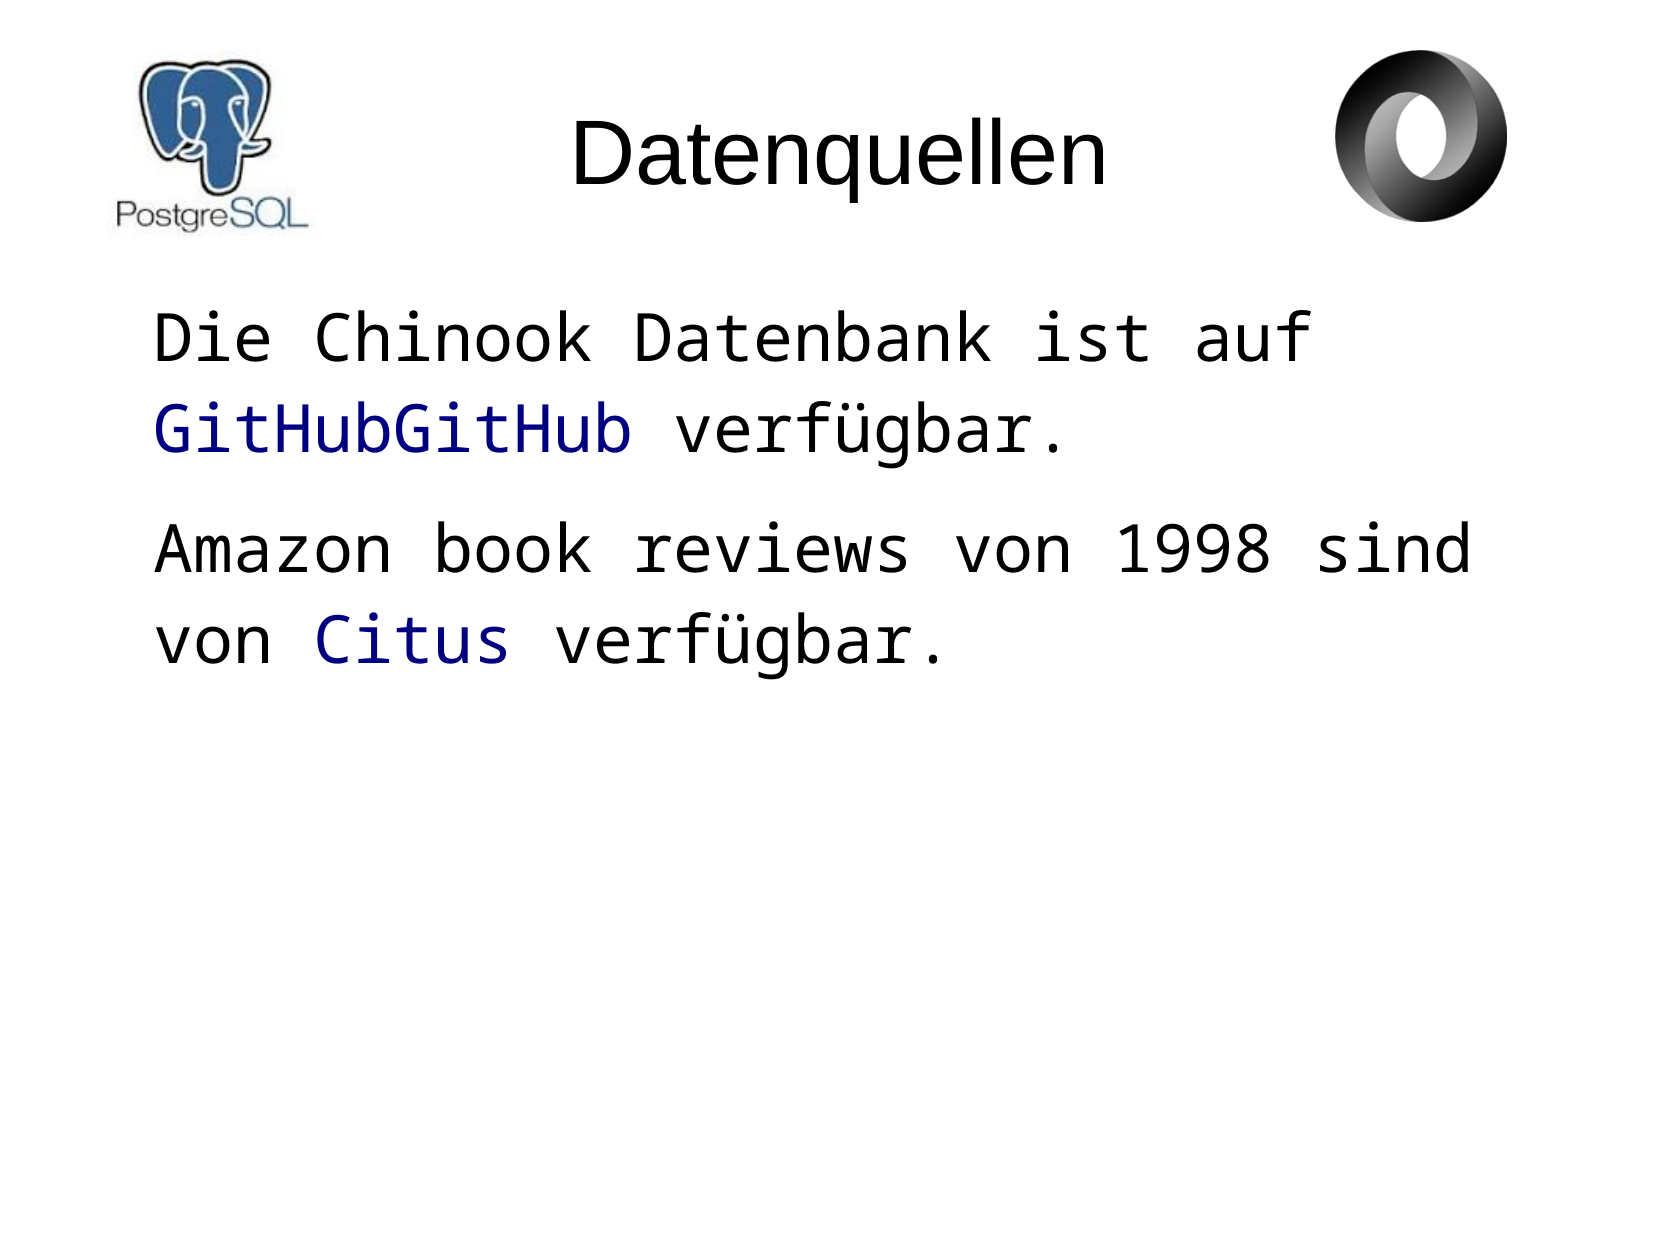

# Datenquellen
Die Chinook Datenbank ist auf GitHubGitHub verfügbar.
Amazon book reviews von 1998 sind von Citus verfügbar.